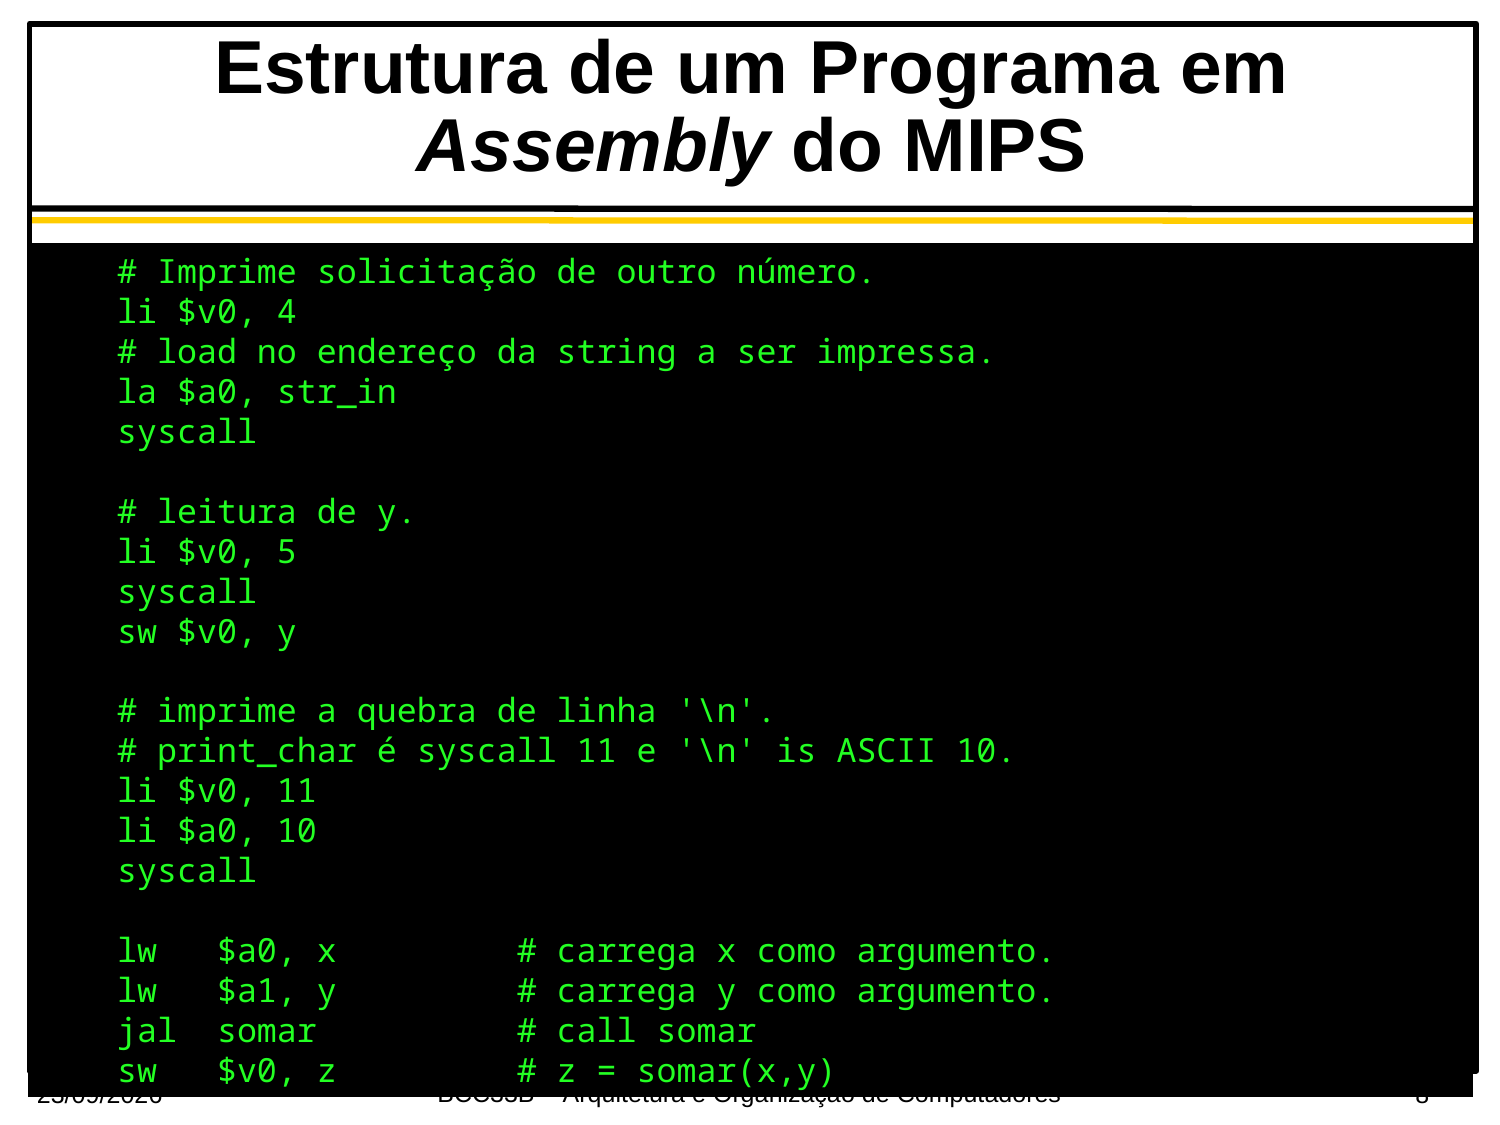

# Estrutura de um Programa em Assembly do MIPS
	# Imprime solicitação de outro número.
	li $v0, 4
	# load no endereço da string a ser impressa.
	la $a0, str_in
	syscall
	# leitura de y.
	li $v0, 5
	syscall
	sw $v0, y
	# imprime a quebra de linha '\n'.
	# print_char é syscall 11 e '\n' is ASCII 10.
	li $v0, 11
	li $a0, 10
	syscall
	lw $a0, x # carrega x como argumento.
	lw $a1, y # carrega y como argumento.
	jal somar # call somar
	sw $v0, z # z = somar(x,y)